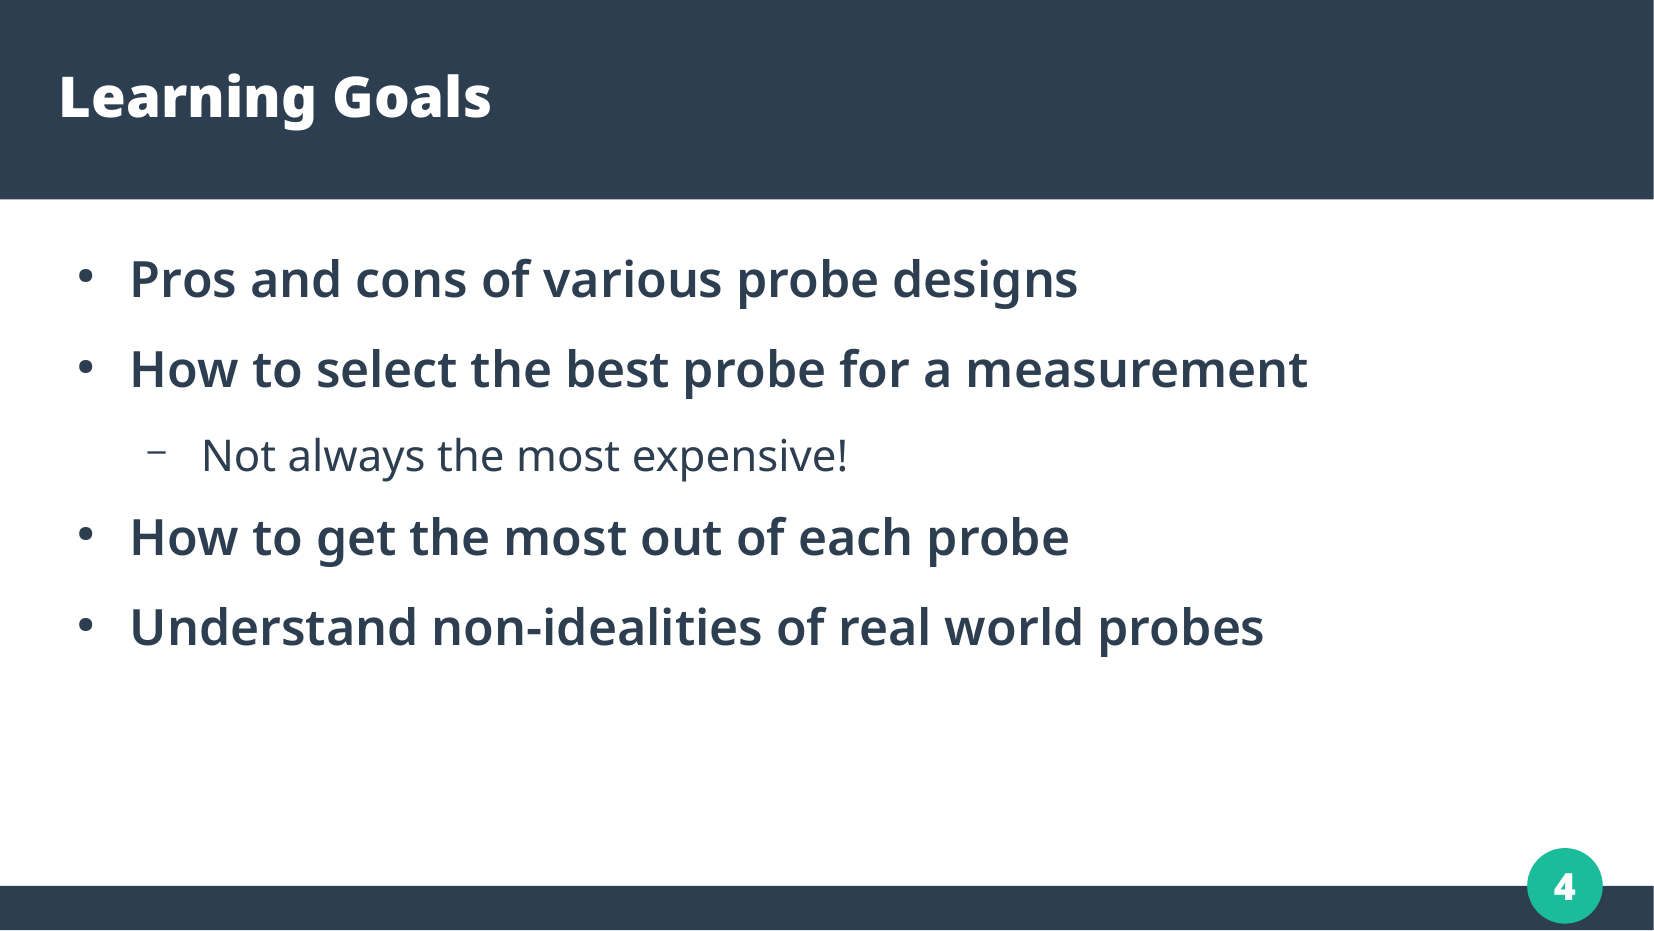

# Learning Goals
Pros and cons of various probe designs
How to select the best probe for a measurement
Not always the most expensive!
How to get the most out of each probe
Understand non-idealities of real world probes